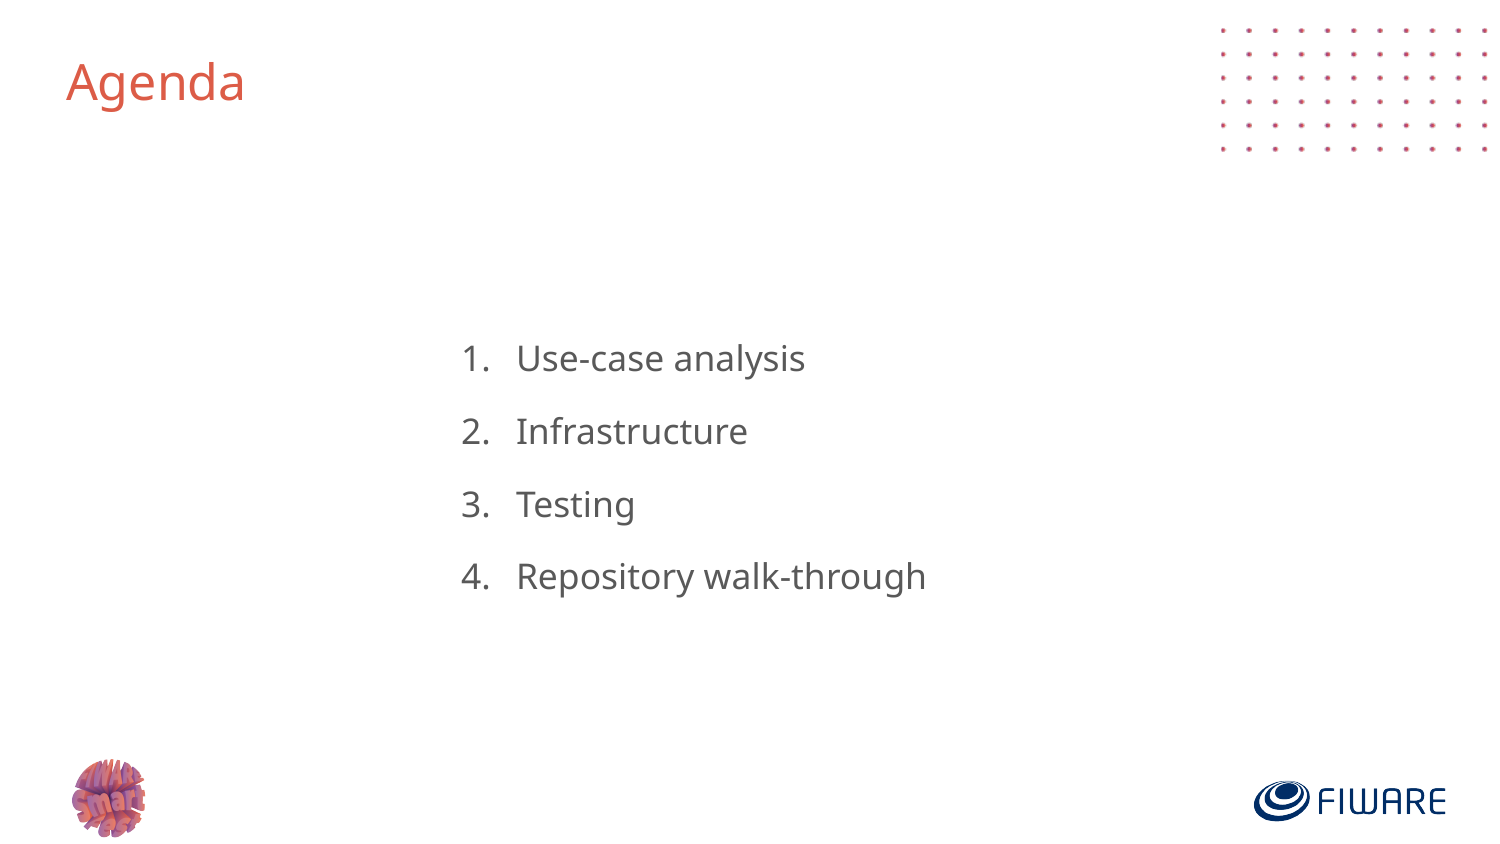

Agenda
# Use-case analysis
Infrastructure
Testing
Repository walk-through